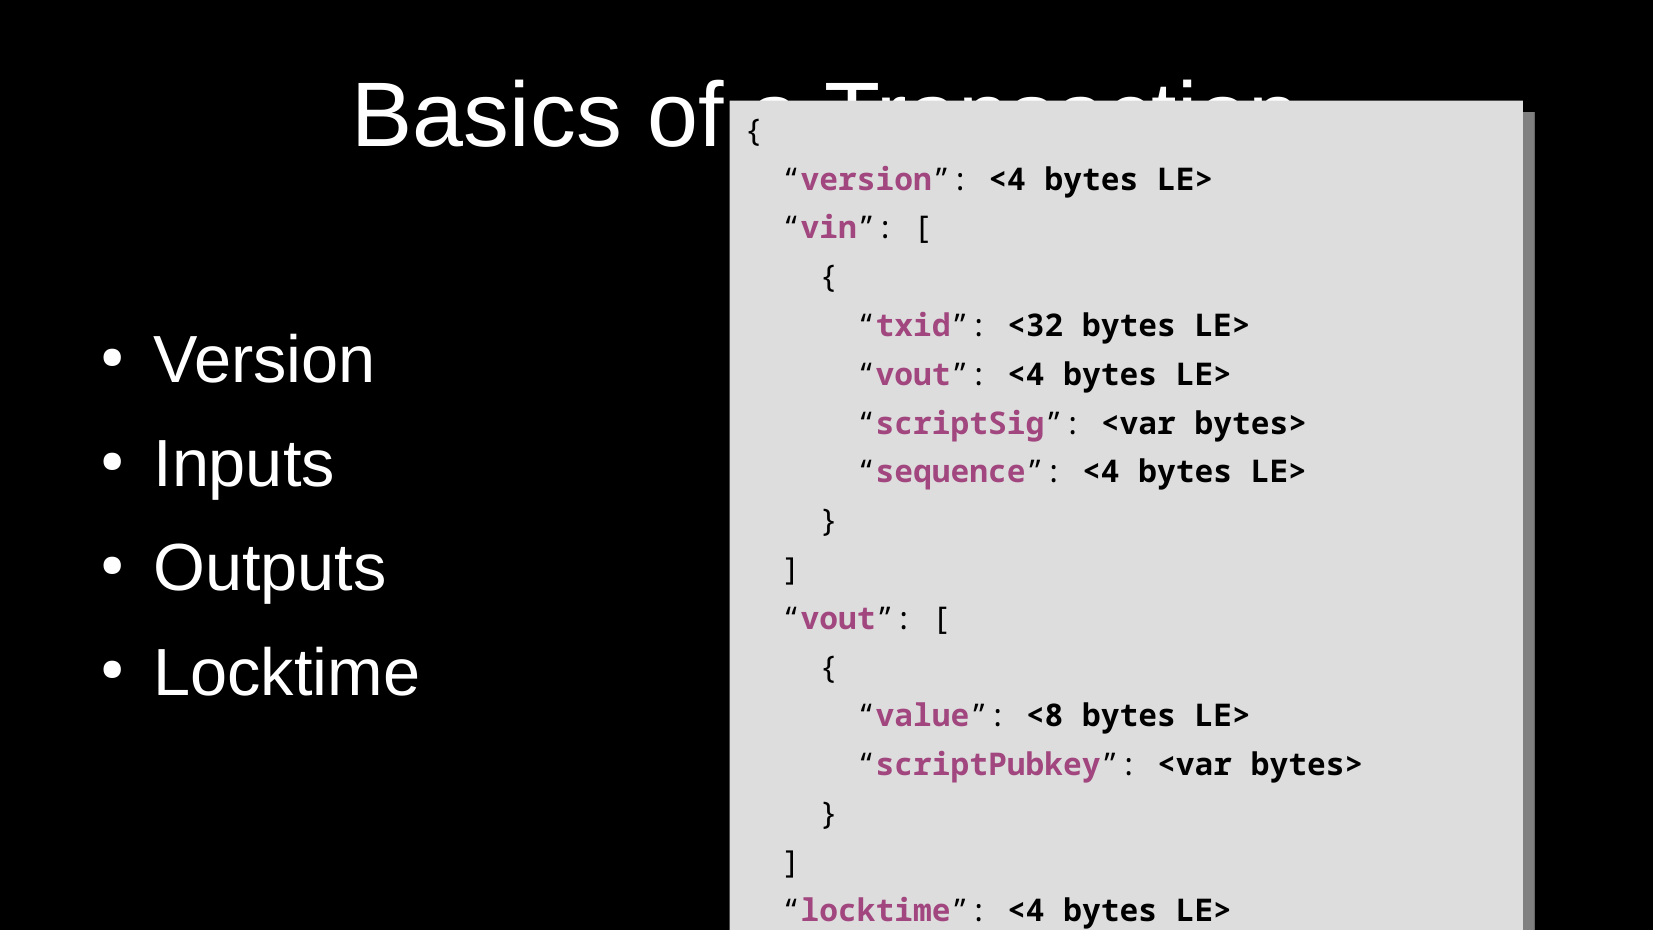

# Basics of a Transaction
{
 “version”: <4 bytes LE>
 “vin”: [
 {
 “txid”: <32 bytes LE>
 “vout”: <4 bytes LE>
 “scriptSig”: <var bytes>
 “sequence”: <4 bytes LE>
 }
 ]
 “vout”: [
 {
 “value”: <8 bytes LE>
 “scriptPubkey”: <var bytes>
 }
 ]
 “locktime”: <4 bytes LE>
}
Version
Inputs
Outputs
Locktime